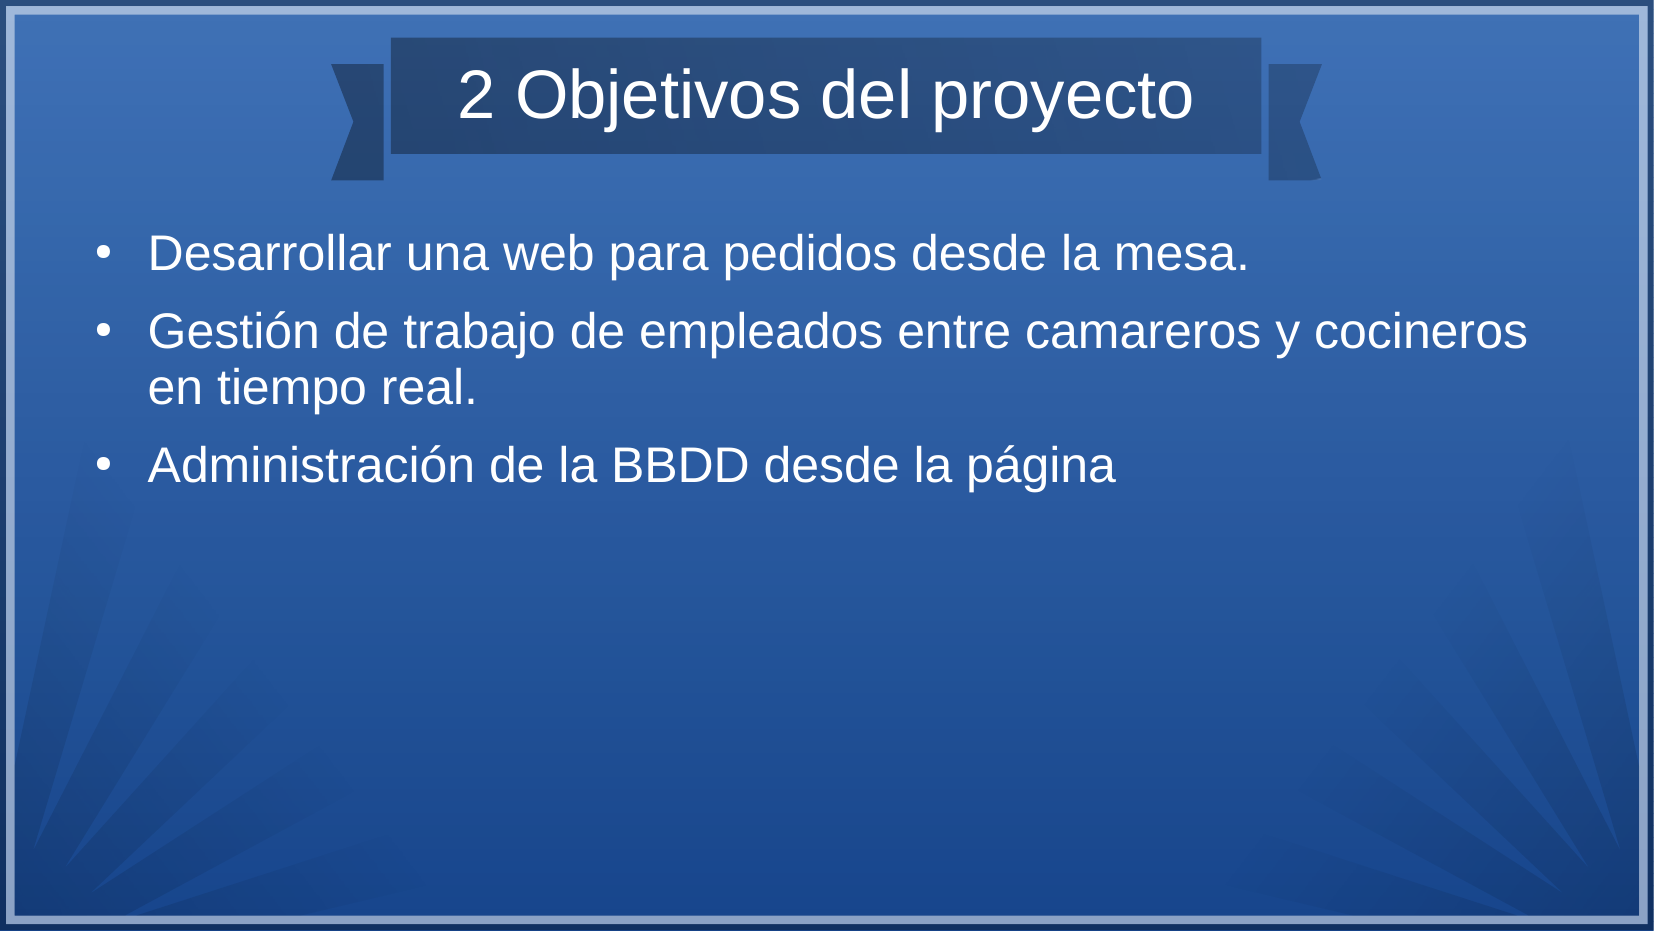

# 2 Objetivos del proyecto
Desarrollar una web para pedidos desde la mesa.
Gestión de trabajo de empleados entre camareros y cocineros en tiempo real.
Administración de la BBDD desde la página